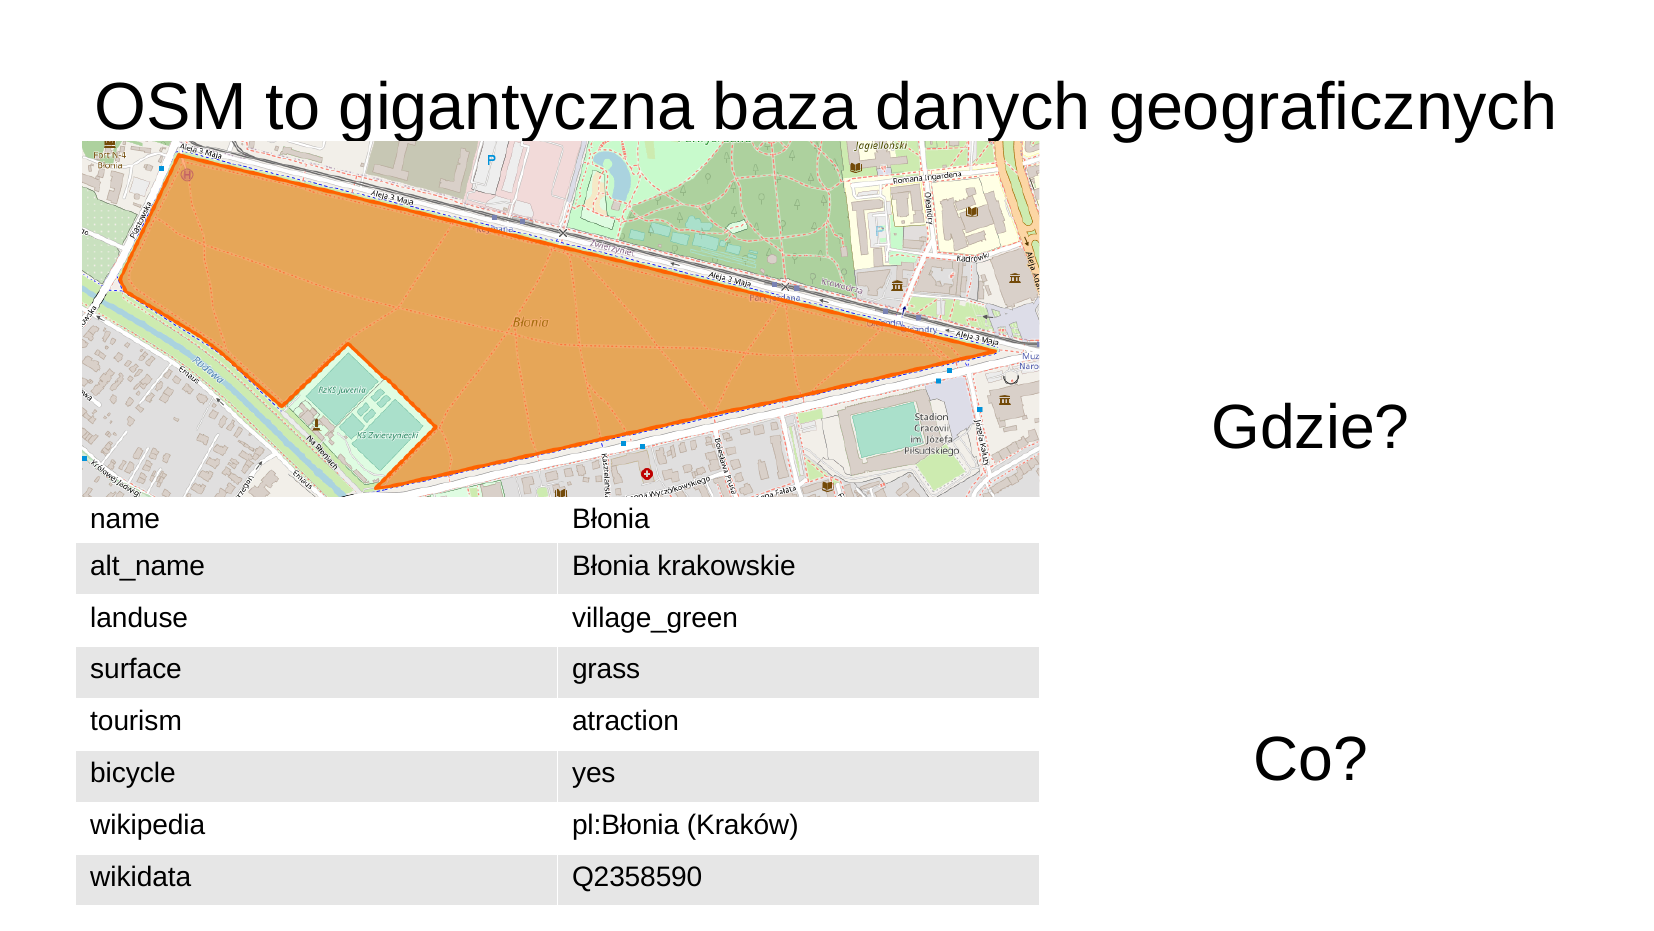

# OSM to gigantyczna baza danych geograficznych
Gdzie?
| name | Błonia |
| --- | --- |
| alt\_name | Błonia krakowskie |
| landuse | village\_green |
| surface | grass |
| tourism | atraction |
| bicycle | yes |
| wikipedia | pl:Błonia (Kraków) |
| wikidata | Q2358590 |
Co?